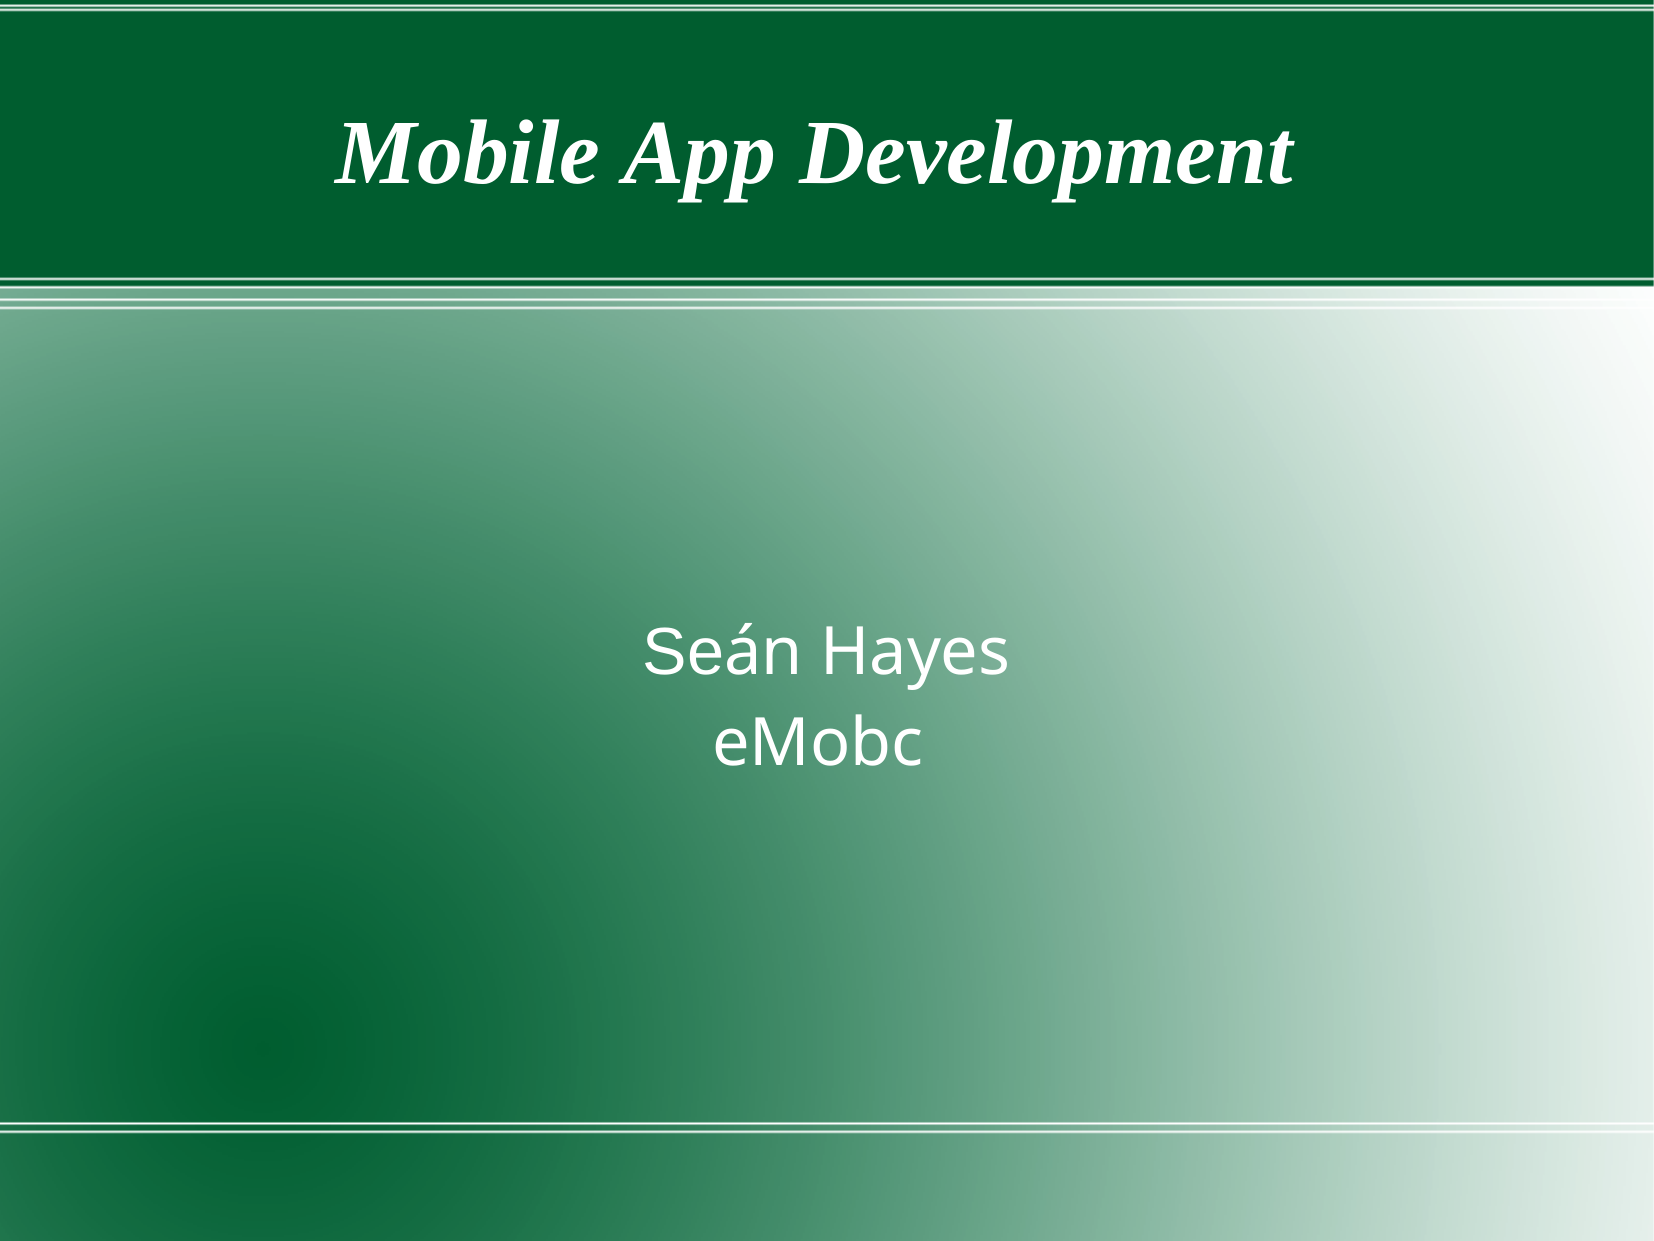

# Mobile App Development
Seán Hayes
eMobc